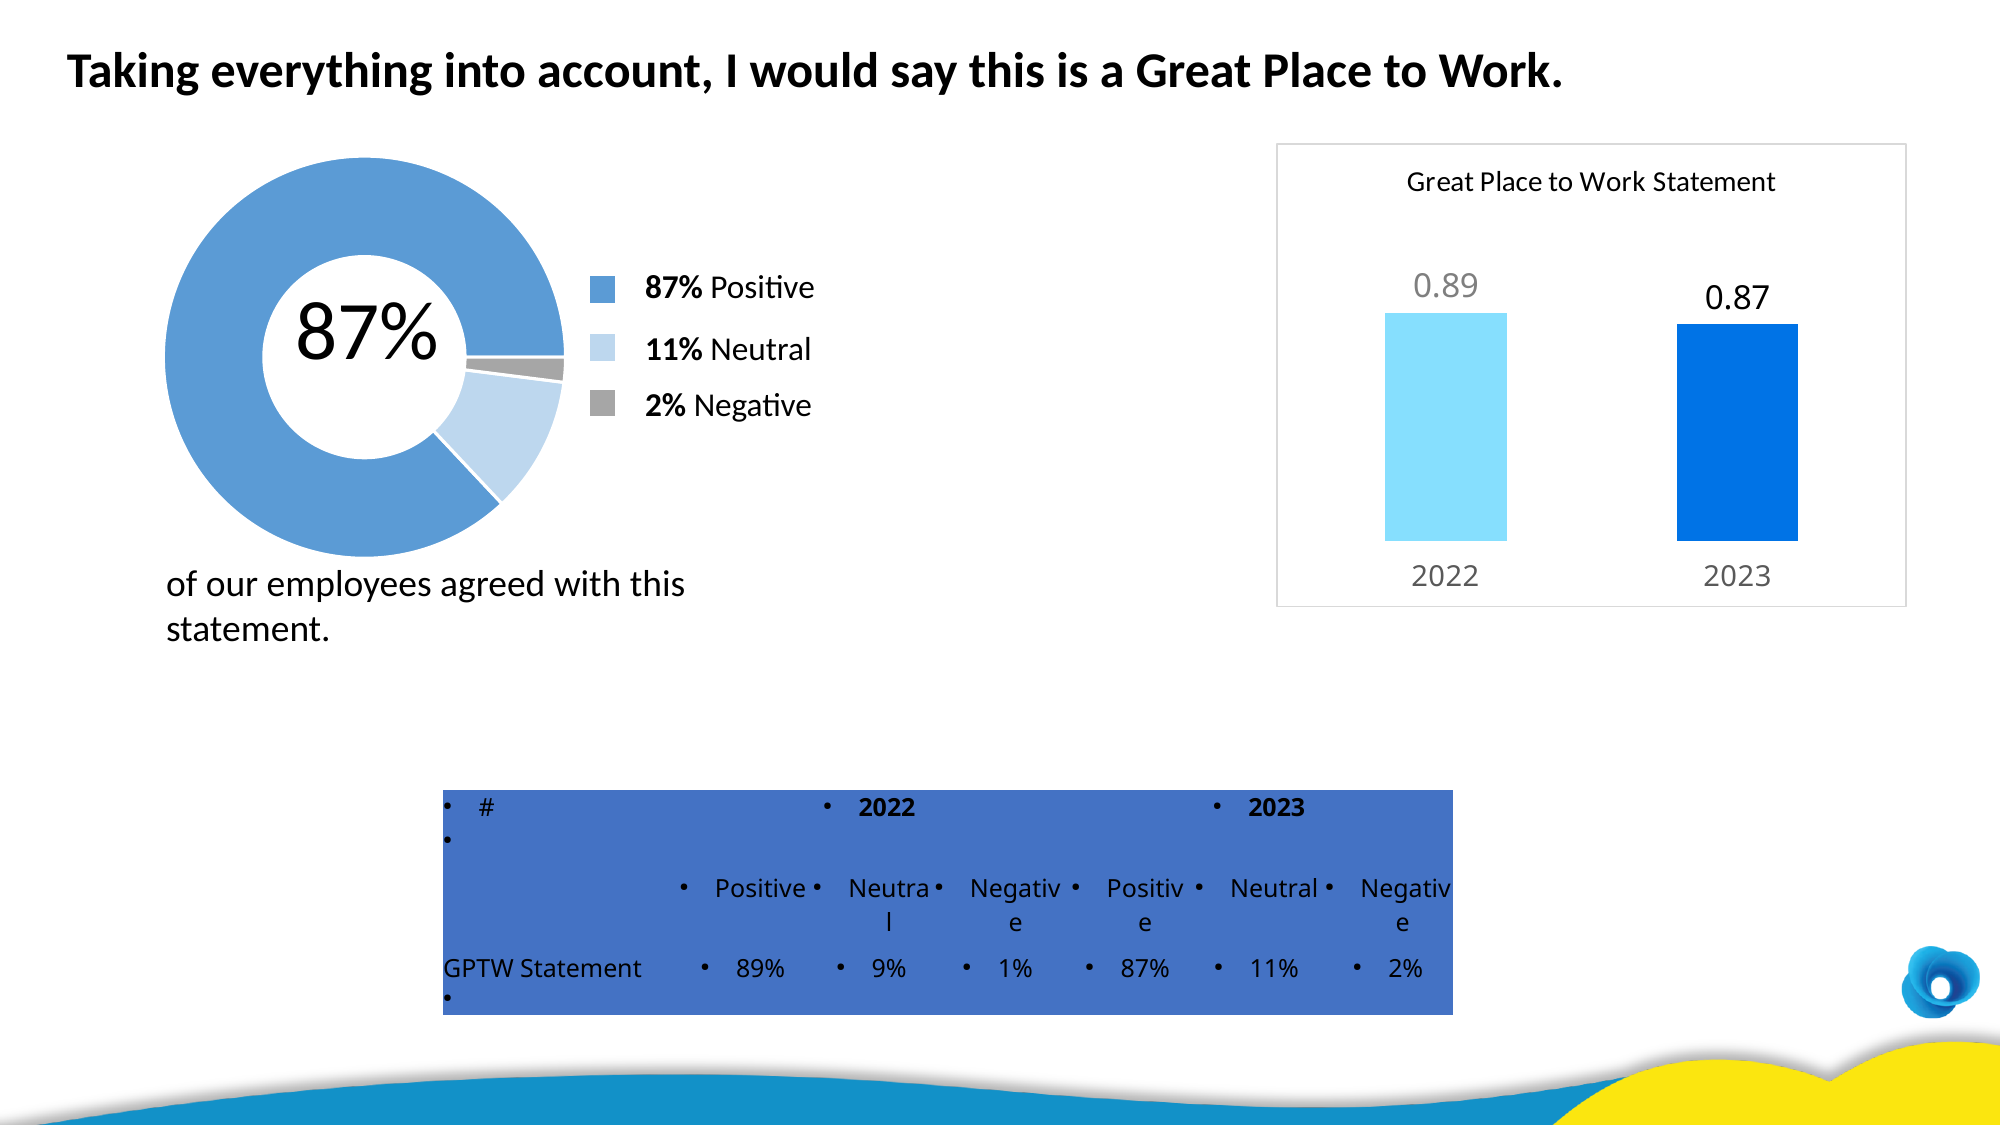

Taking everything into account, I would say this is a Great Place to Work.
### Chart: Great Place to Work Statement
| Category | Great Place to Work Statement |
|---|---|
| 2022 | 0.89 |
| 2023 | 0.87 |
### Chart
| Category | Series1 |
|---|---|
| Positive | 0.87 |
| Neutral | 0.11 |
| Negative | 0.02 |87% Positive
11% Neutral
2% Negative
of our employees agreed with this statement.
| # | 2022 | | | 2023 | | |
| --- | --- | --- | --- | --- | --- | --- |
| | Positive | Neutral | Negative | Positive | Neutral | Negative |
| GPTW Statement | 89% | 9% | 1% | 87% | 11% | 2% |